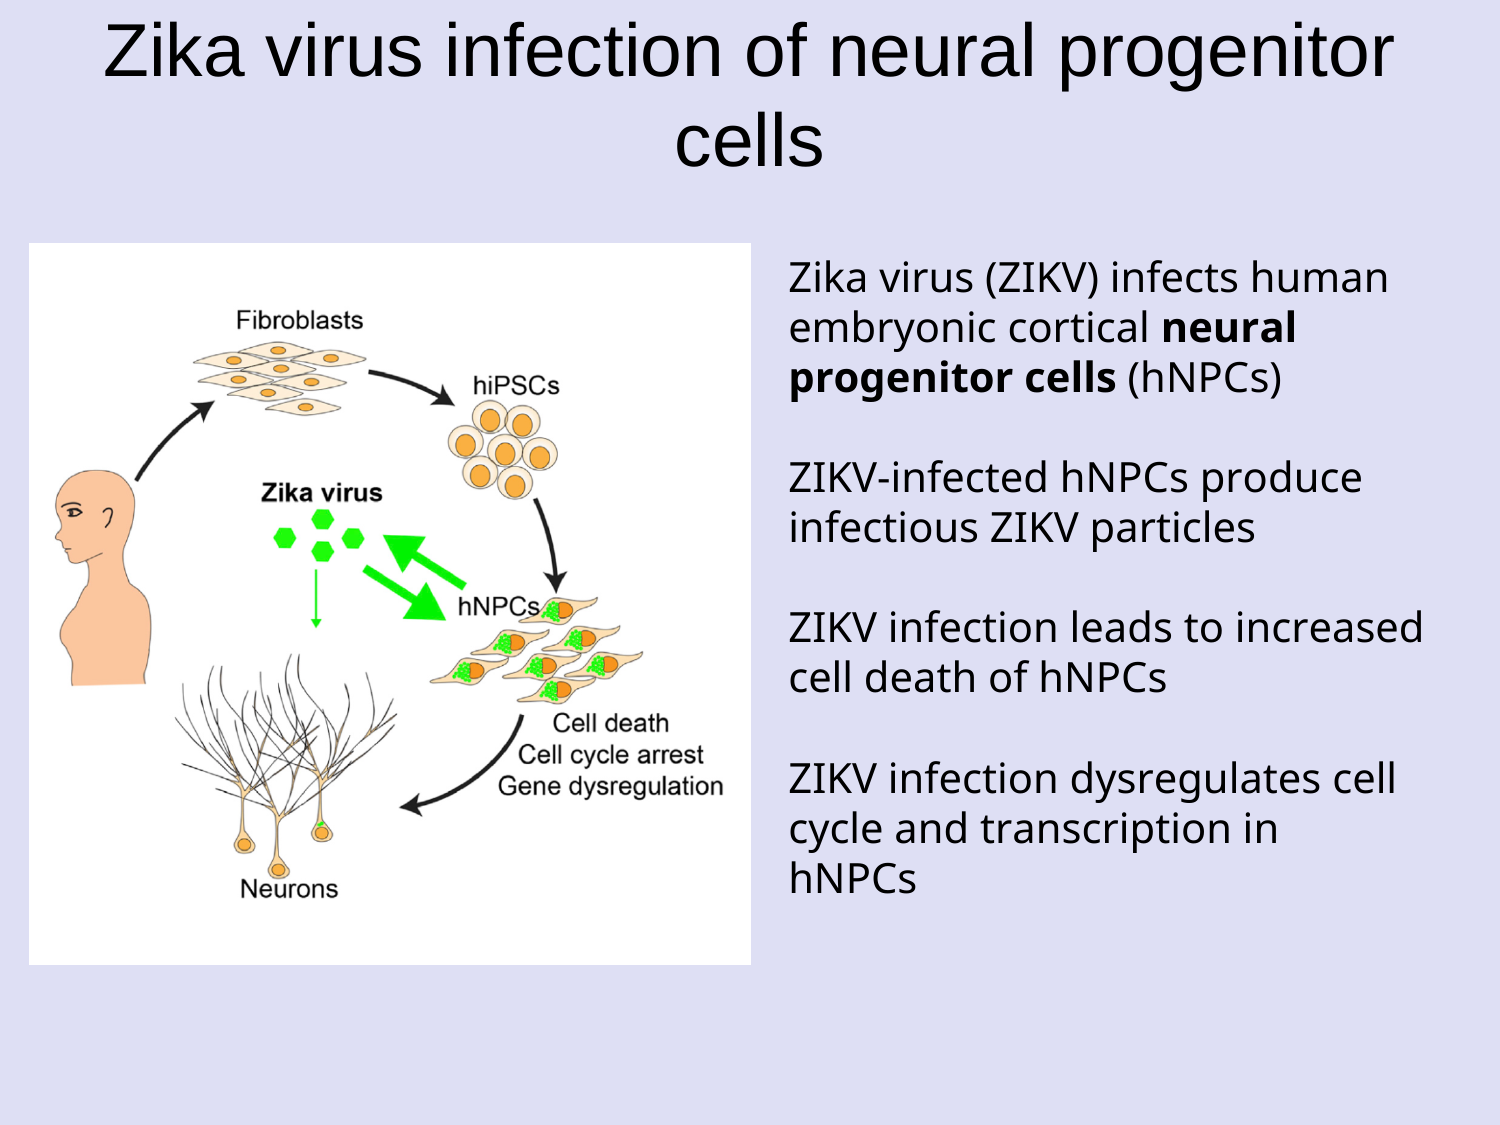

# Zika virus infection of neural progenitor cells
Zika virus (ZIKV) infects human embryonic cortical neural
progenitor cells (hNPCs)
ZIKV-infected hNPCs produce infectious ZIKV particles
ZIKV infection leads to increased cell death of hNPCs
ZIKV infection dysregulates cell cycle and transcription in
hNPCs